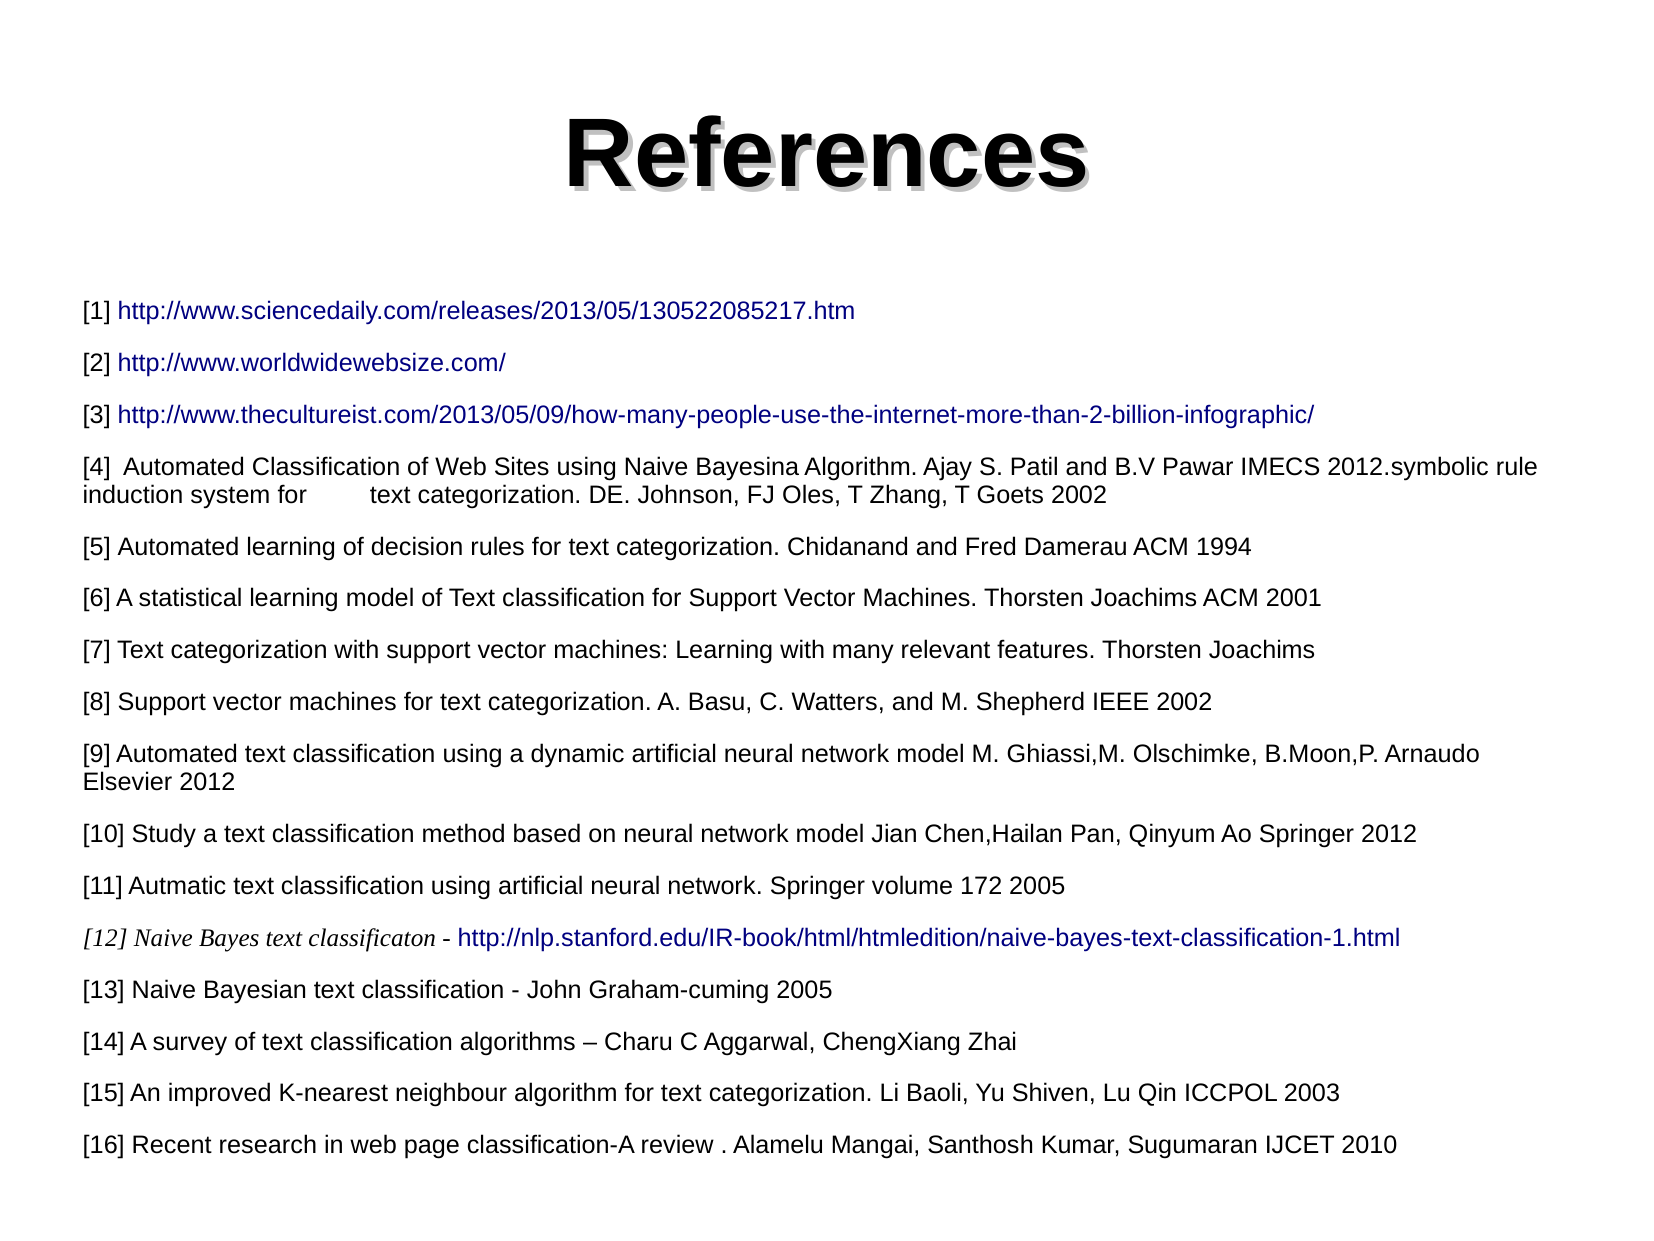

# References
[1] http://www.sciencedaily.com/releases/2013/05/130522085217.htm
[2] http://www.worldwidewebsize.com/
[3] http://www.thecultureist.com/2013/05/09/how-many-people-use-the-internet-more-than-2-billion-infographic/
[4] Automated Classification of Web Sites using Naive Bayesina Algorithm. Ajay S. Patil and B.V Pawar IMECS 2012.symbolic rule induction system for text categorization. DE. Johnson, FJ Oles, T Zhang, T Goets 2002
[5] Automated learning of decision rules for text categorization. Chidanand and Fred Damerau ACM 1994
[6] A statistical learning model of Text classification for Support Vector Machines. Thorsten Joachims ACM 2001
[7] Text categorization with support vector machines: Learning with many relevant features. Thorsten Joachims
[8] Support vector machines for text categorization. A. Basu, C. Watters, and M. Shepherd IEEE 2002
[9] Automated text classification using a dynamic artificial neural network model M. Ghiassi,M. Olschimke, B.Moon,P. Arnaudo Elsevier 2012
[10] Study a text classification method based on neural network model Jian Chen,Hailan Pan, Qinyum Ao Springer 2012
[11] Autmatic text classification using artificial neural network. Springer volume 172 2005
[12] Naive Bayes text classificaton - http://nlp.stanford.edu/IR-book/html/htmledition/naive-bayes-text-classification-1.html
[13] Naive Bayesian text classification - John Graham-cuming 2005
[14] A survey of text classification algorithms – Charu C Aggarwal, ChengXiang Zhai
[15] An improved K-nearest neighbour algorithm for text categorization. Li Baoli, Yu Shiven, Lu Qin ICCPOL 2003
[16] Recent research in web page classification-A review . Alamelu Mangai, Santhosh Kumar, Sugumaran IJCET 2010